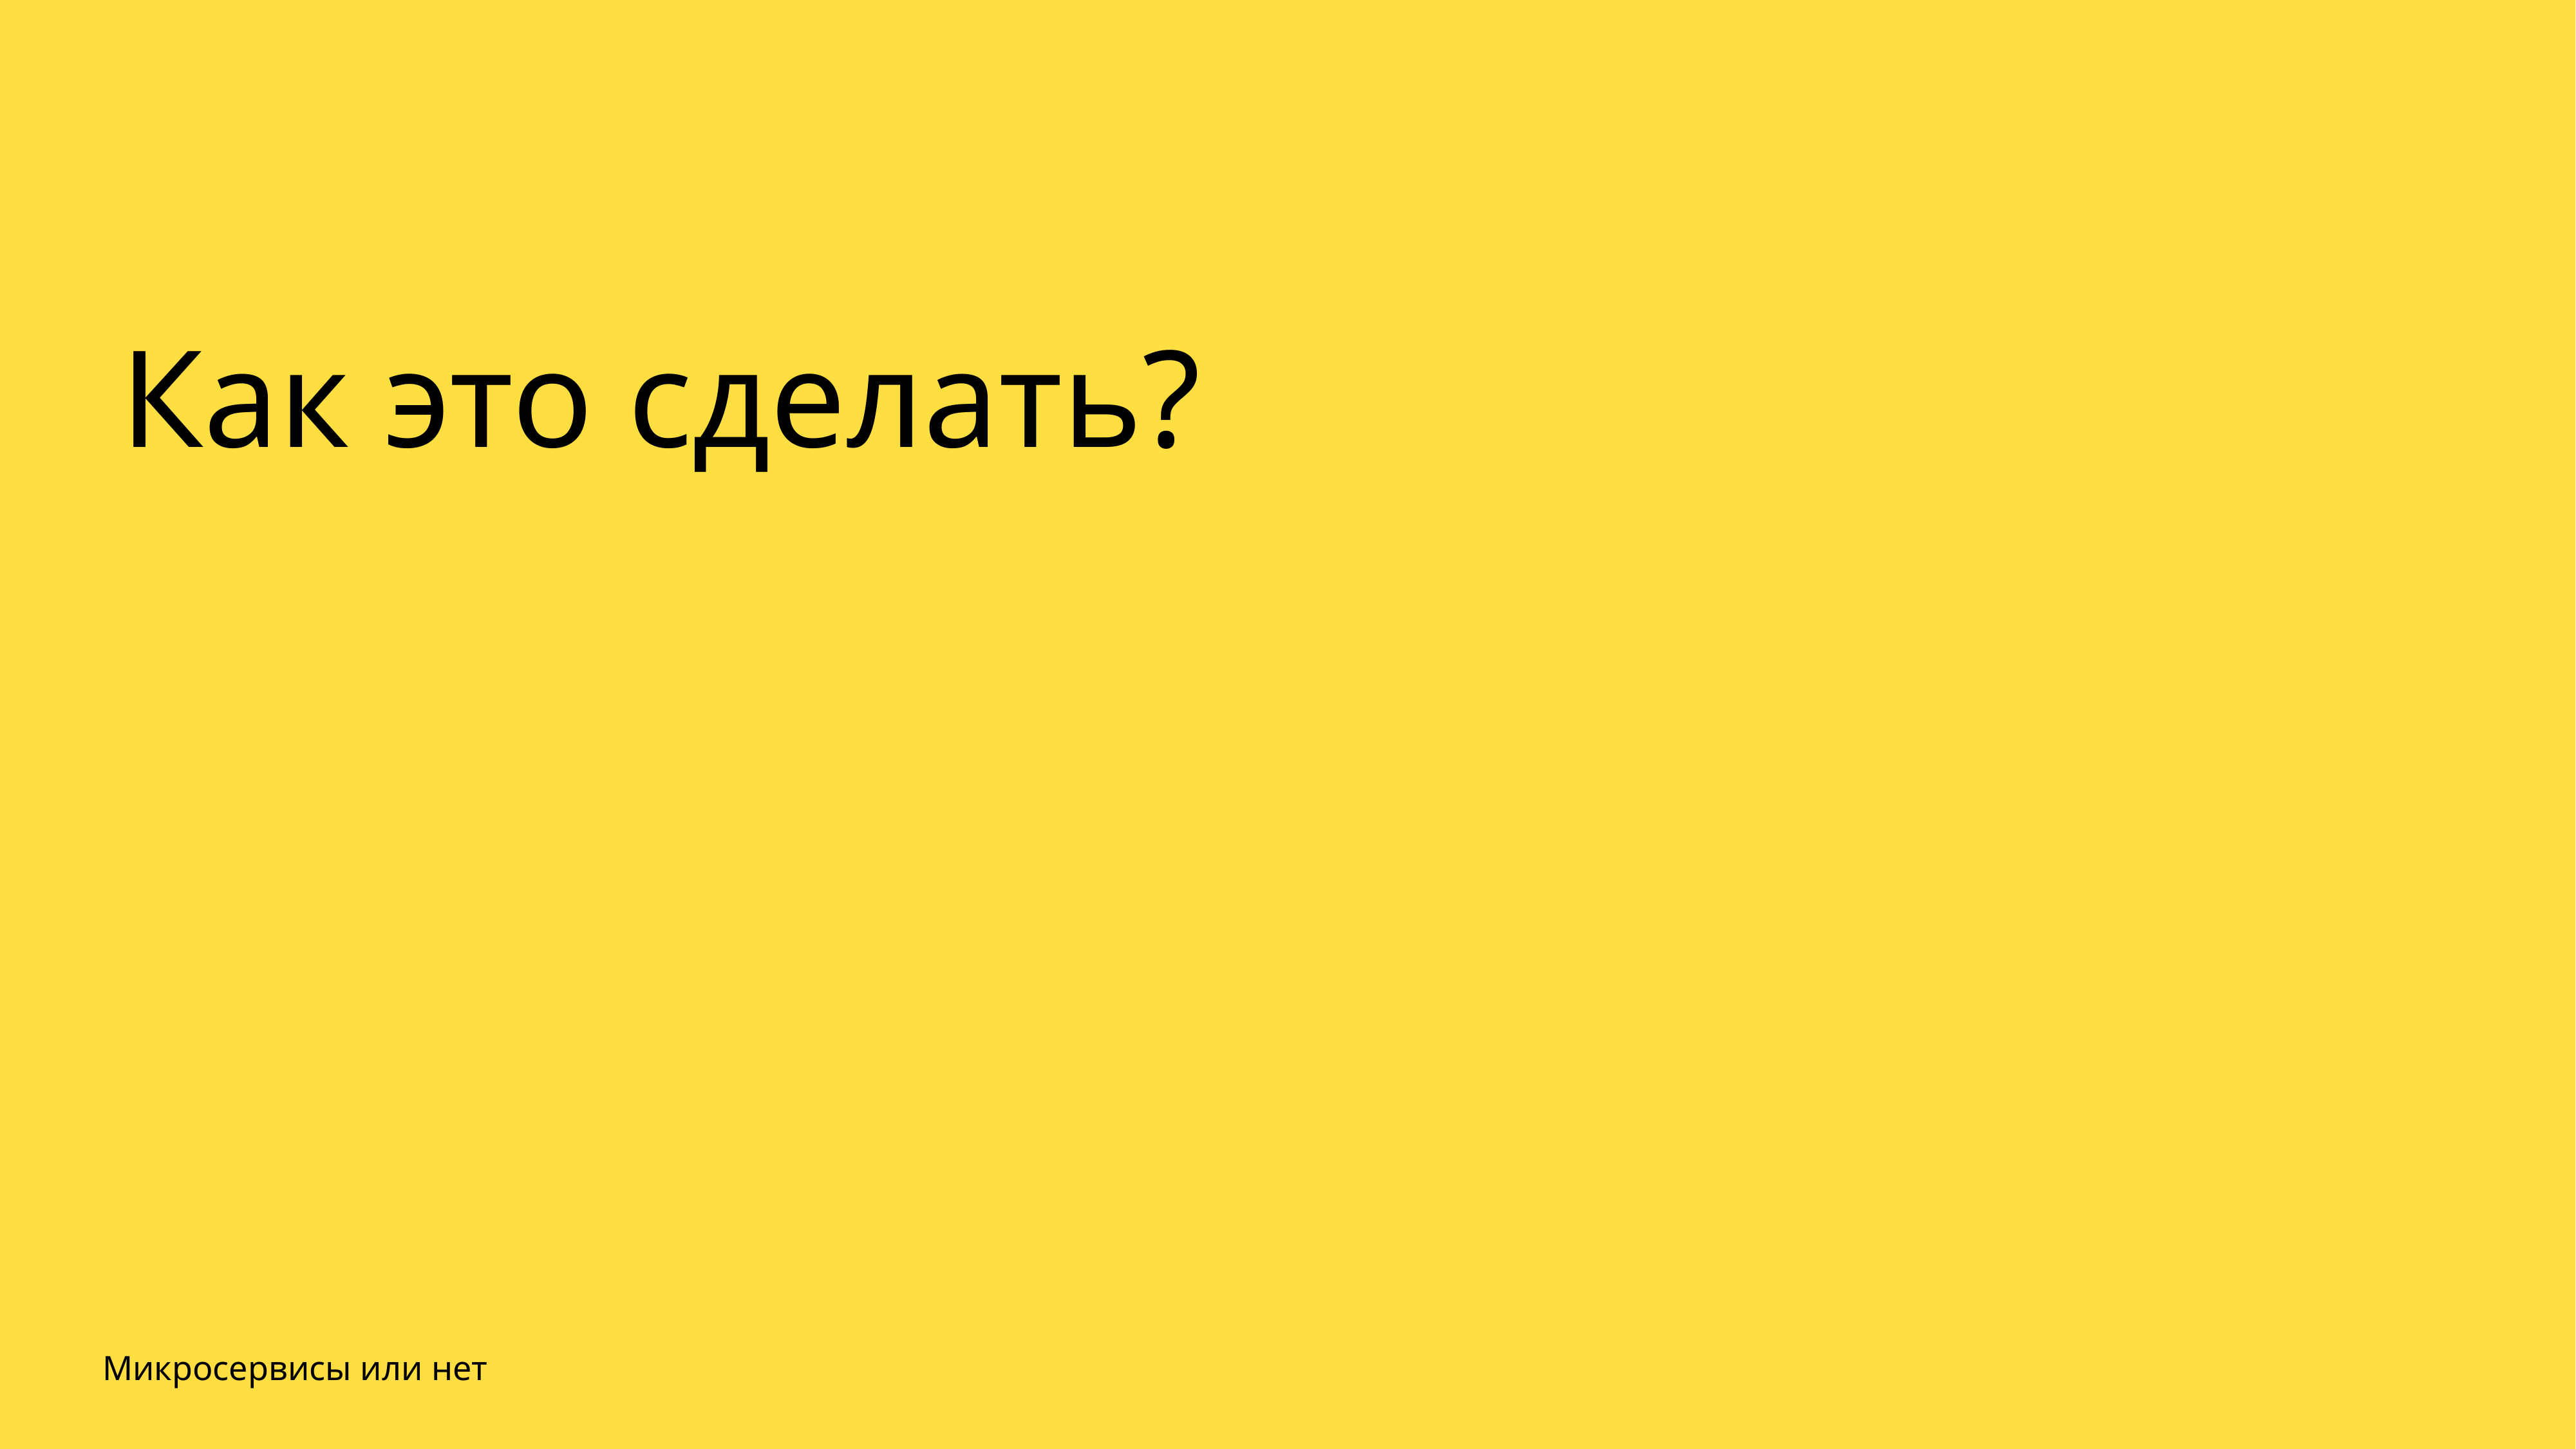

# Как это сделать?
Микросервисы или нет